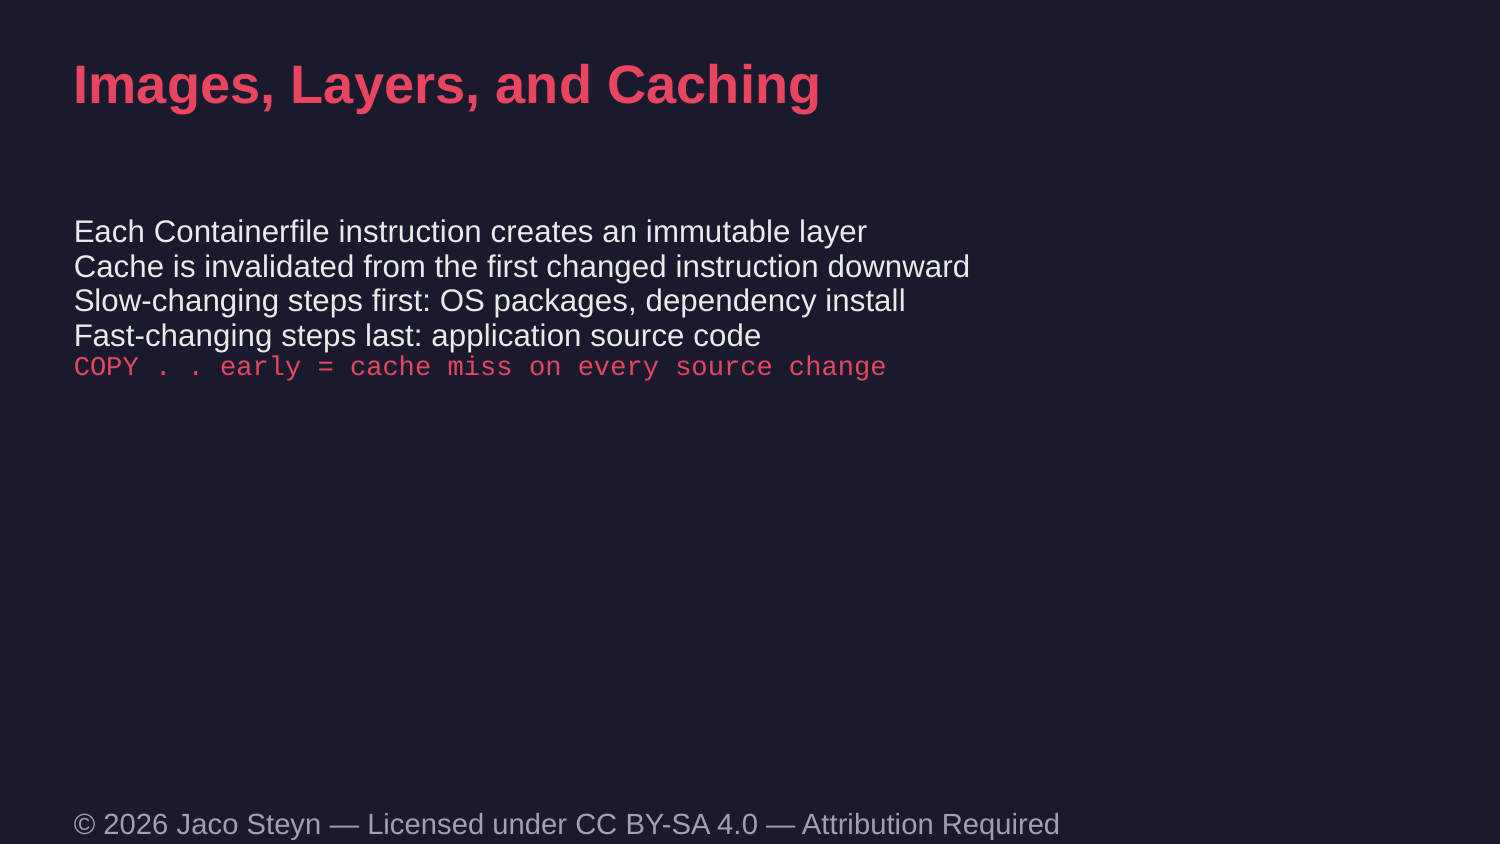

Images, Layers, and Caching
Each Containerfile instruction creates an immutable layer
Cache is invalidated from the first changed instruction downward
Slow-changing steps first: OS packages, dependency install
Fast-changing steps last: application source code
COPY . . early = cache miss on every source change
© 2026 Jaco Steyn — Licensed under CC BY-SA 4.0 — Attribution Required